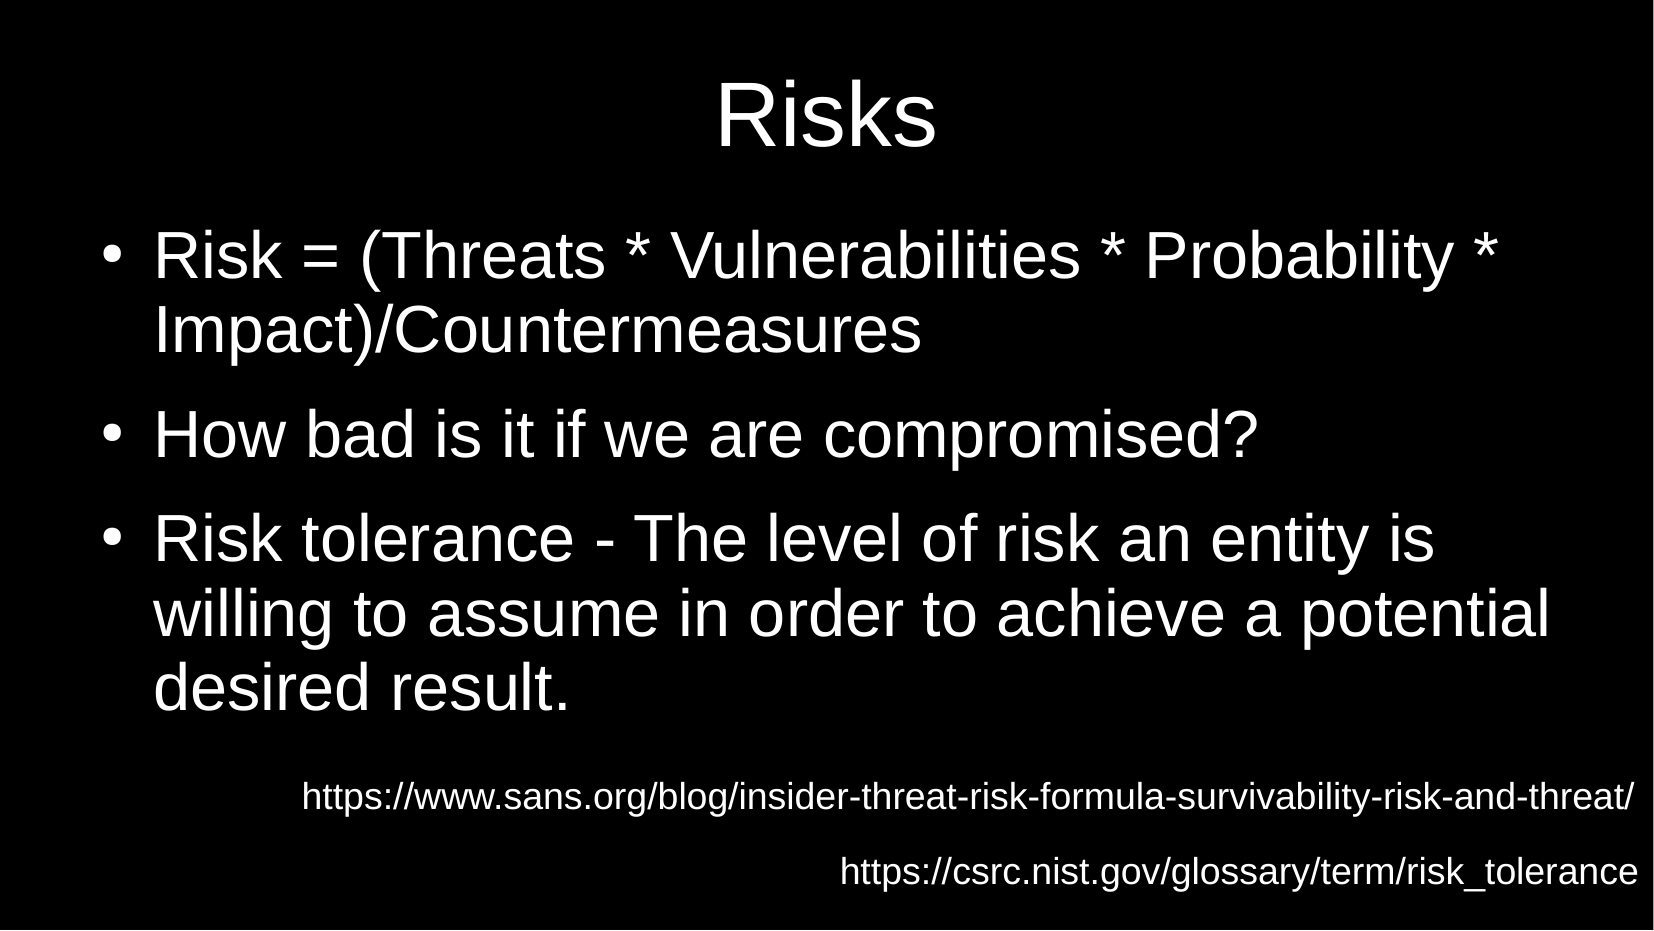

# Risks
Risk = (Threats * Vulnerabilities * Probability * Impact)/Countermeasures
How bad is it if we are compromised?
Risk tolerance - The level of risk an entity is willing to assume in order to achieve a potential desired result.
https://www.sans.org/blog/insider-threat-risk-formula-survivability-risk-and-threat/
https://csrc.nist.gov/glossary/term/risk_tolerance